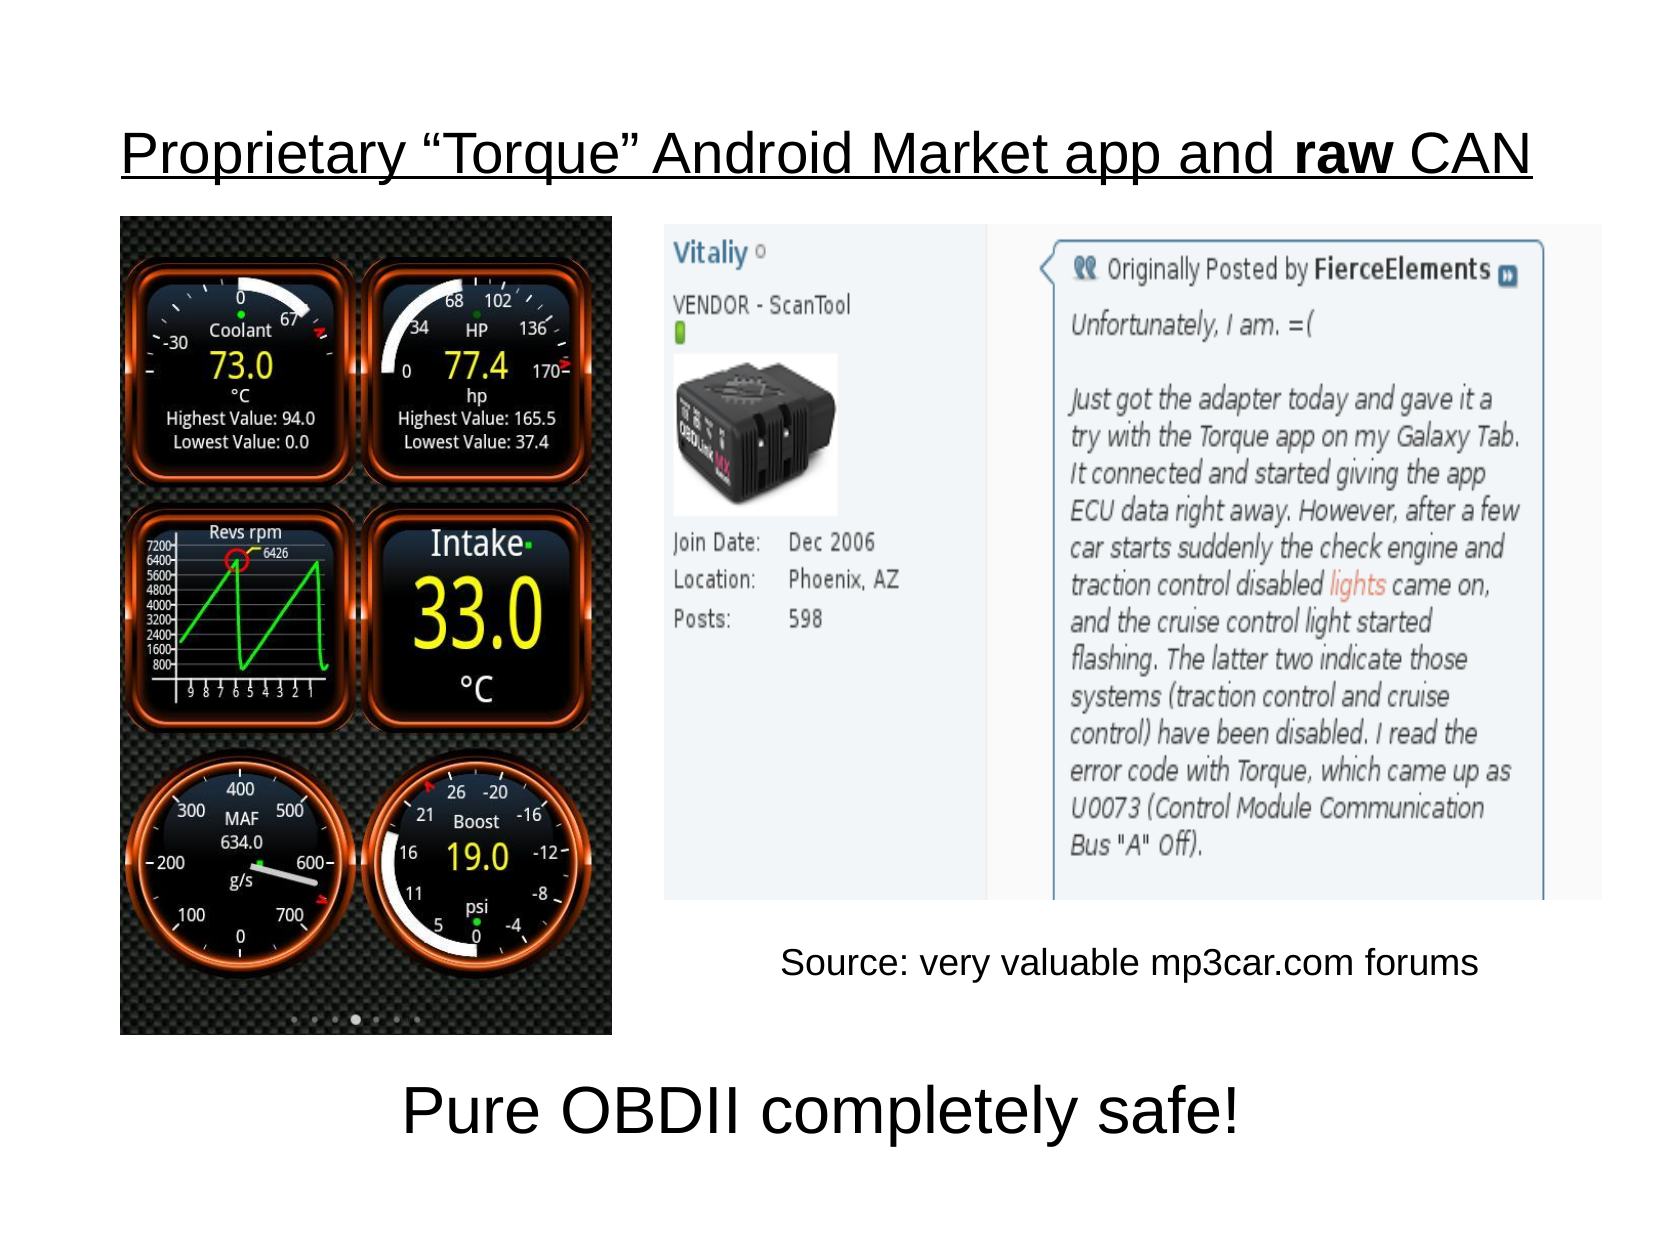

# Proprietary “Torque” Android Market app and raw CAN
Source: very valuable mp3car.com forums
Pure OBDII completely safe!